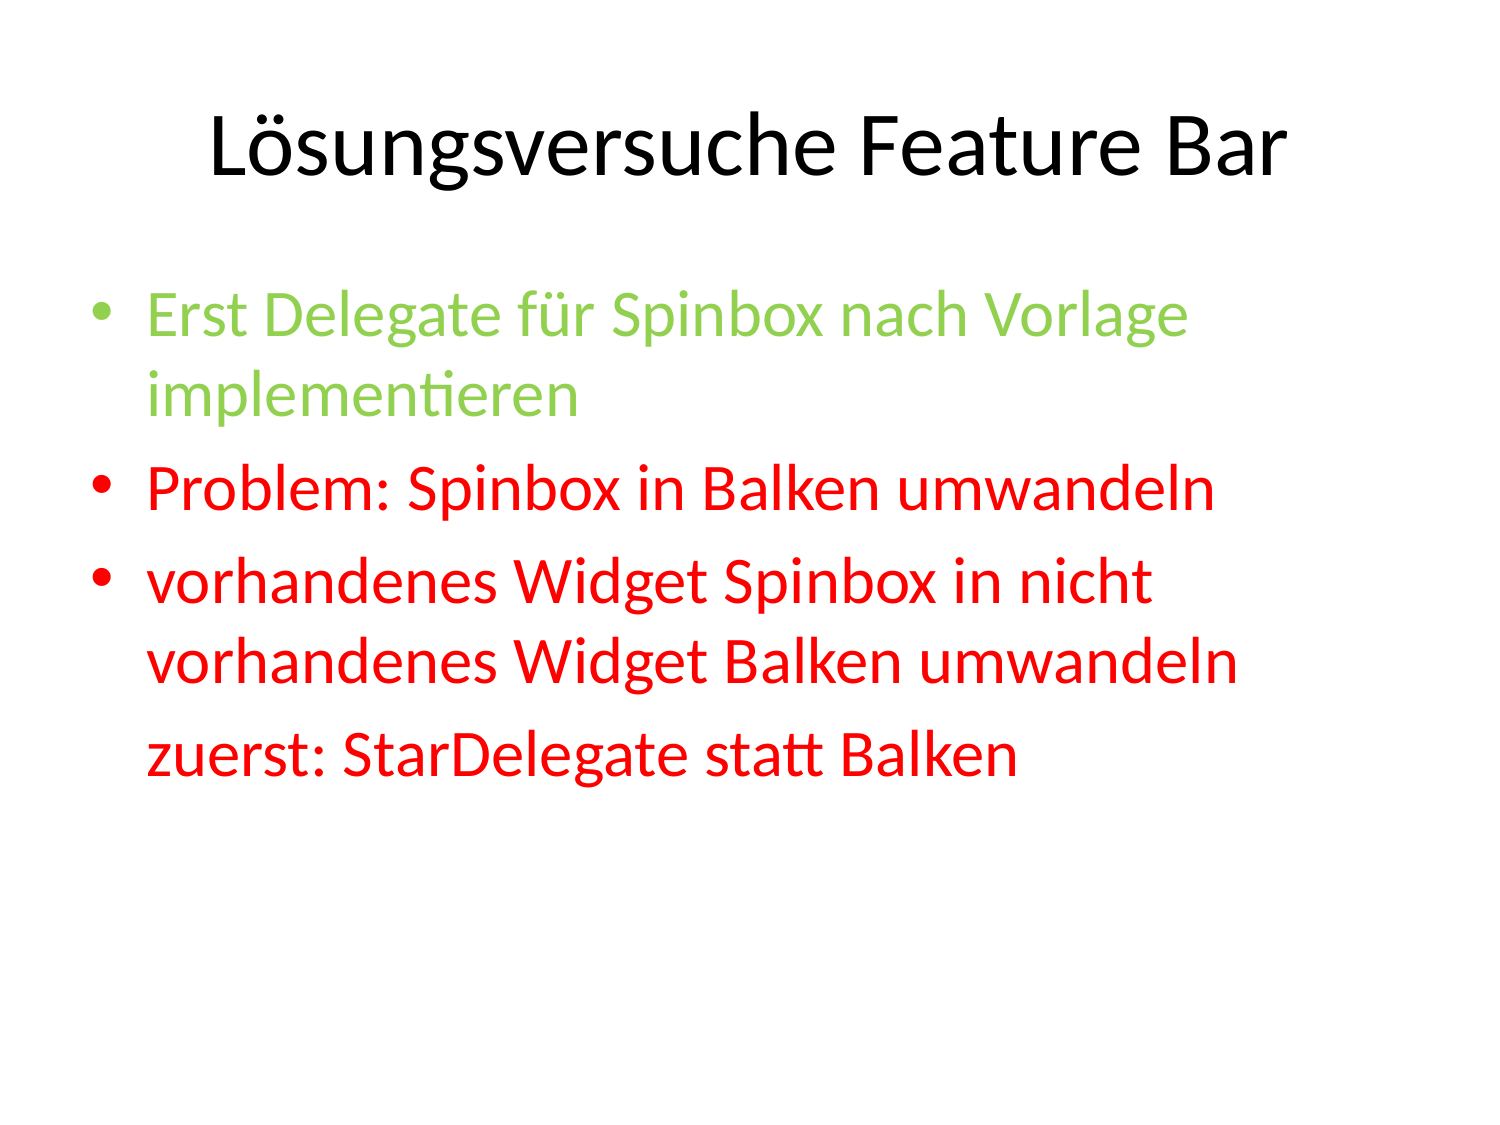

# Lösungsversuche Feature Bar
Erst Delegate für Spinbox nach Vorlage implementieren
Problem: Spinbox in Balken umwandeln
vorhandenes Widget Spinbox in nicht vorhandenes Widget Balken umwandeln
	zuerst: StarDelegate statt Balken